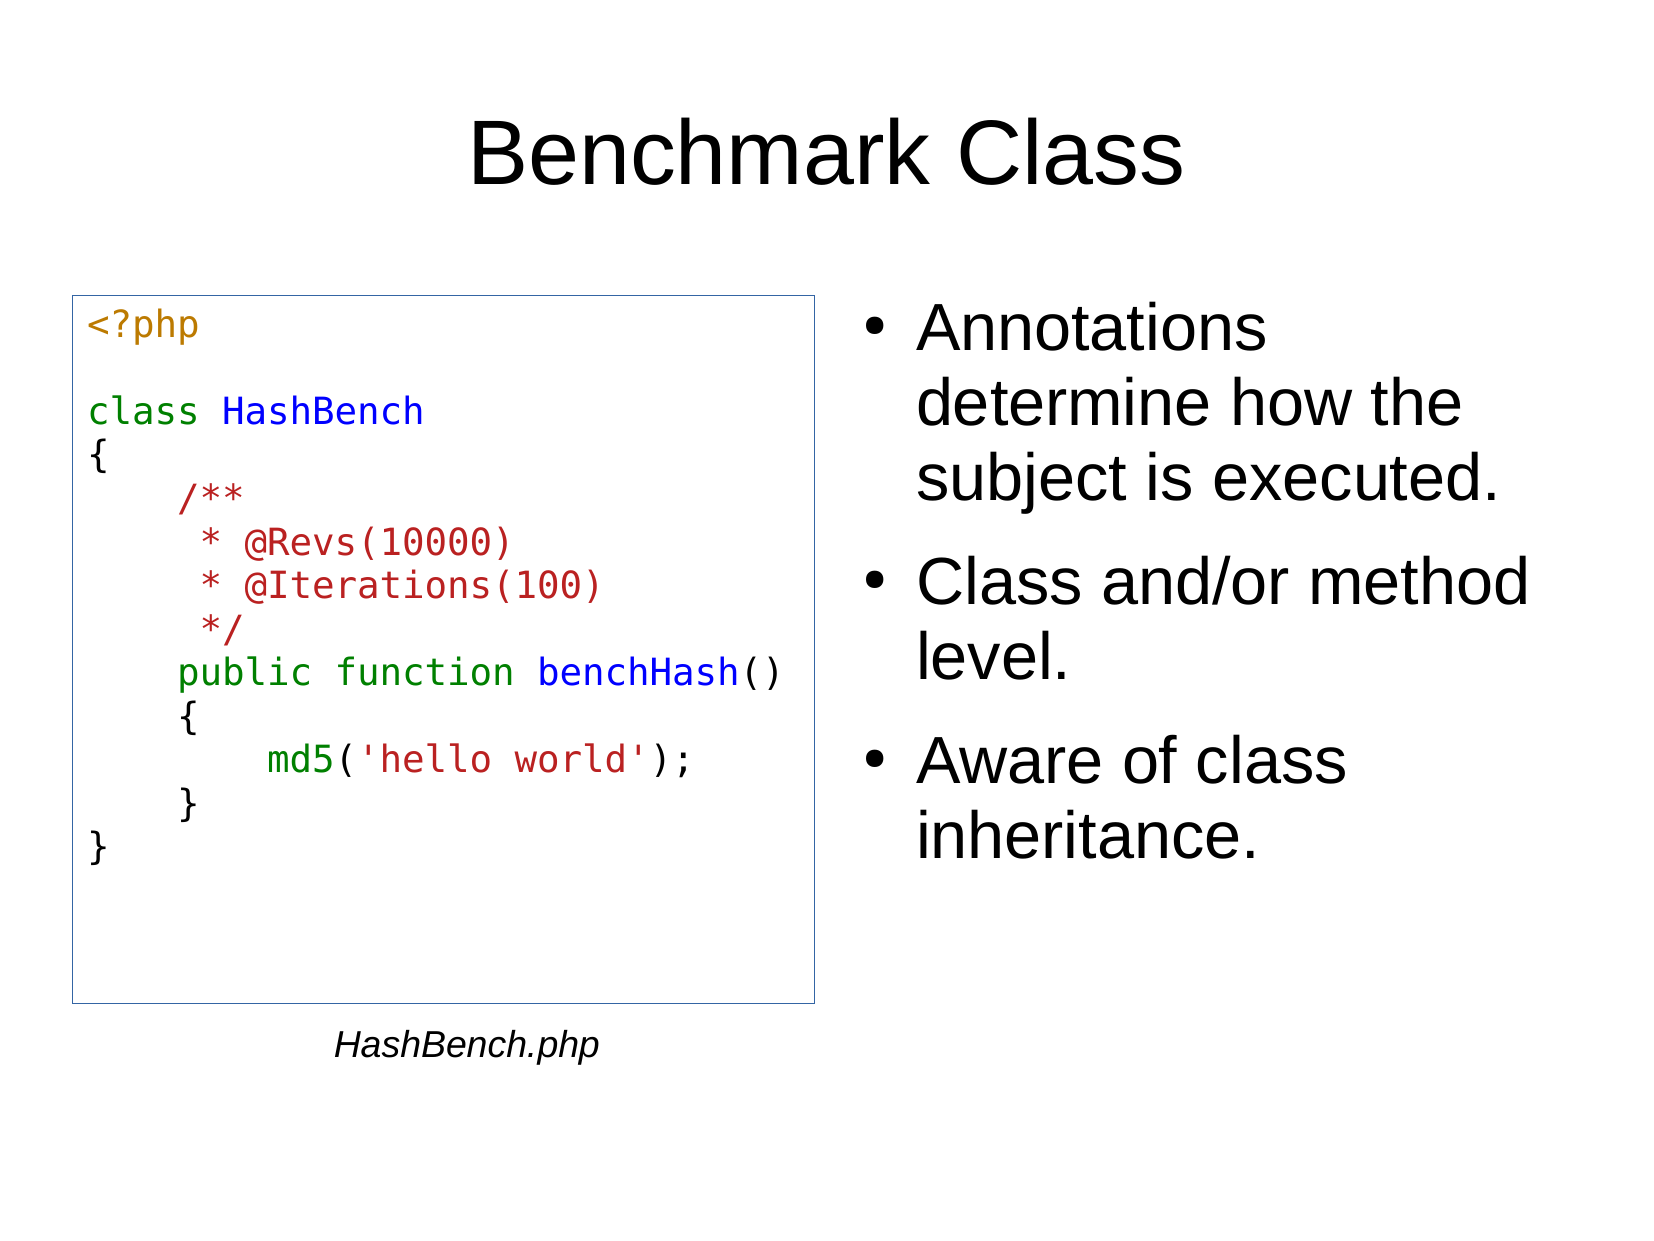

# Benchmark Class
Annotations determine how the subject is executed.
Class and/or method level.
Aware of class inheritance.
<?php
class HashBench
{
 /**
 * @Revs(10000)
 * @Iterations(100)
 */
 public function benchHash()
 {
 md5('hello world');
 }
}
HashBench.php